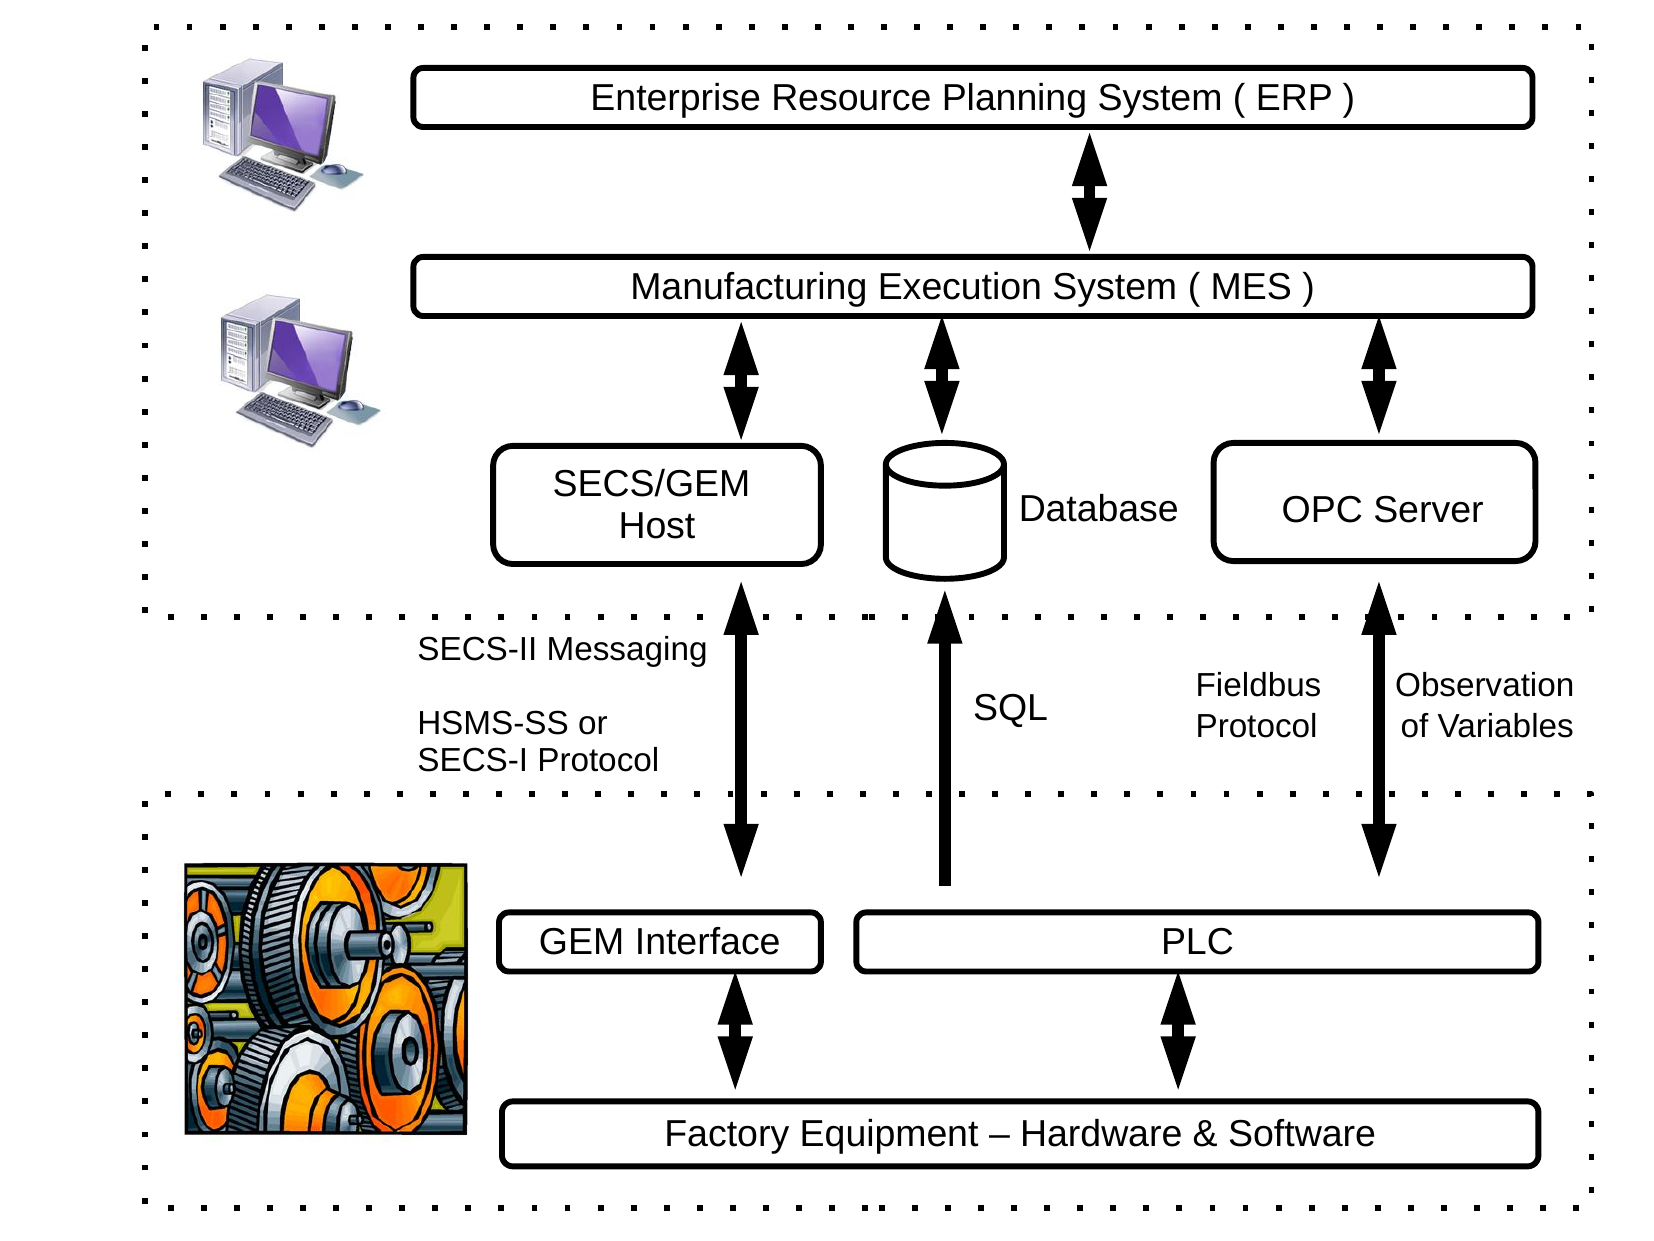

Enterprise Resource Planning System ( ERP )
Manufacturing Execution System ( MES )
 OPC Server
SECS/GEM
Host
Database
SECS-II Messaging
HSMS-SS or
SECS-I Protocol
Fieldbus Observation
Protocol of Variables
SQL
GEM Interface
PLC
Factory Equipment – Hardware & Software